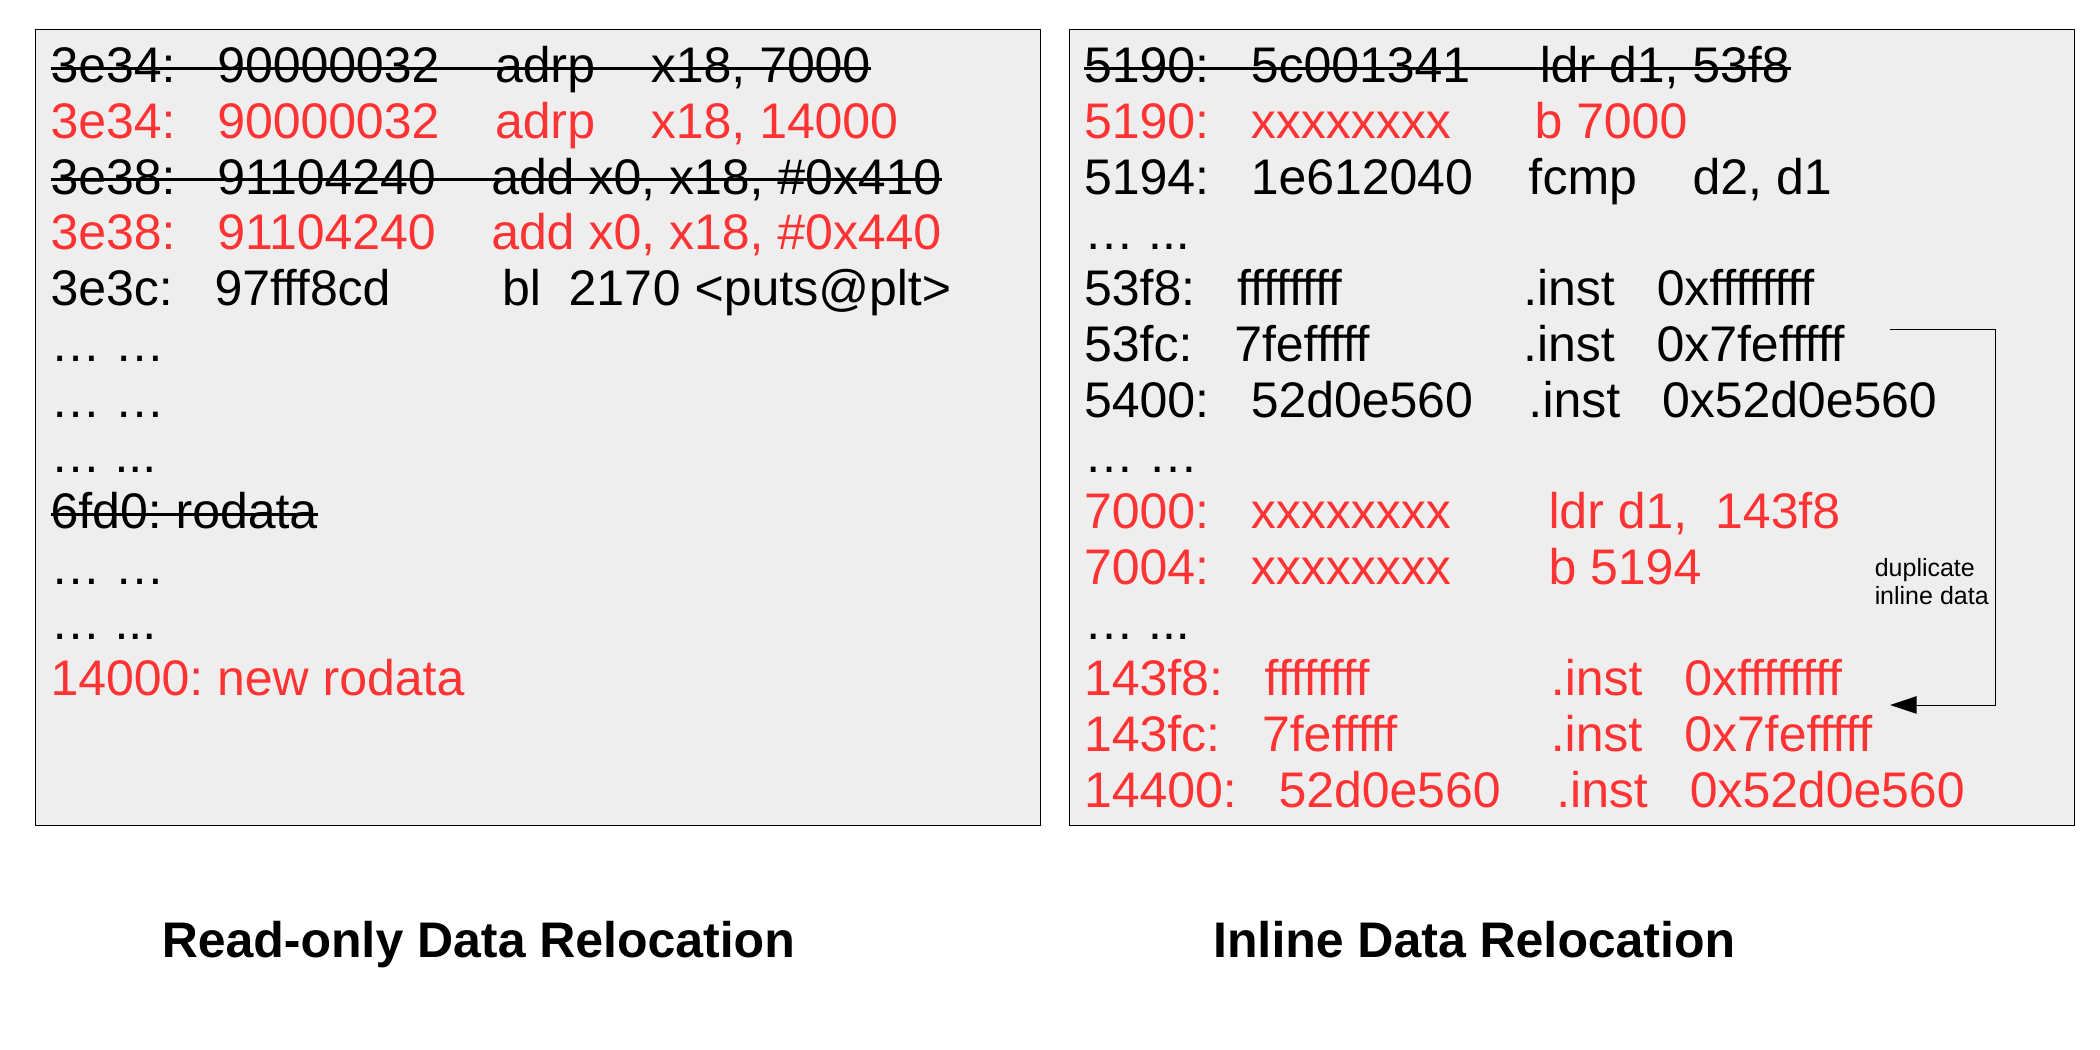

3e34: 90000032 adrp x18, 7000
3e34: 90000032 adrp x18, 14000
3e38: 91104240 add x0, x18, #0x410
3e38: 91104240 add x0, x18, #0x440
3e3c: 97fff8cd bl 2170 <puts@plt>
… …
… …
… ...
6fd0: rodata
… …
… ...
14000: new rodata
5190: 5c001341 ldr d1, 53f8
5190: xxxxxxxx b 7000
5194: 1e612040 fcmp d2, d1
… ...
53f8: ffffffff .inst 0xffffffff
53fc: 7fefffff .inst 0x7fefffff
5400: 52d0e560 .inst 0x52d0e560
… …
7000: xxxxxxxx ldr d1, 143f8
7004: xxxxxxxx b 5194
… ...
143f8: ffffffff .inst 0xffffffff
143fc: 7fefffff .inst 0x7fefffff
14400: 52d0e560 .inst 0x52d0e560
duplicate
inline data
Read-only Data Relocation
Inline Data Relocation